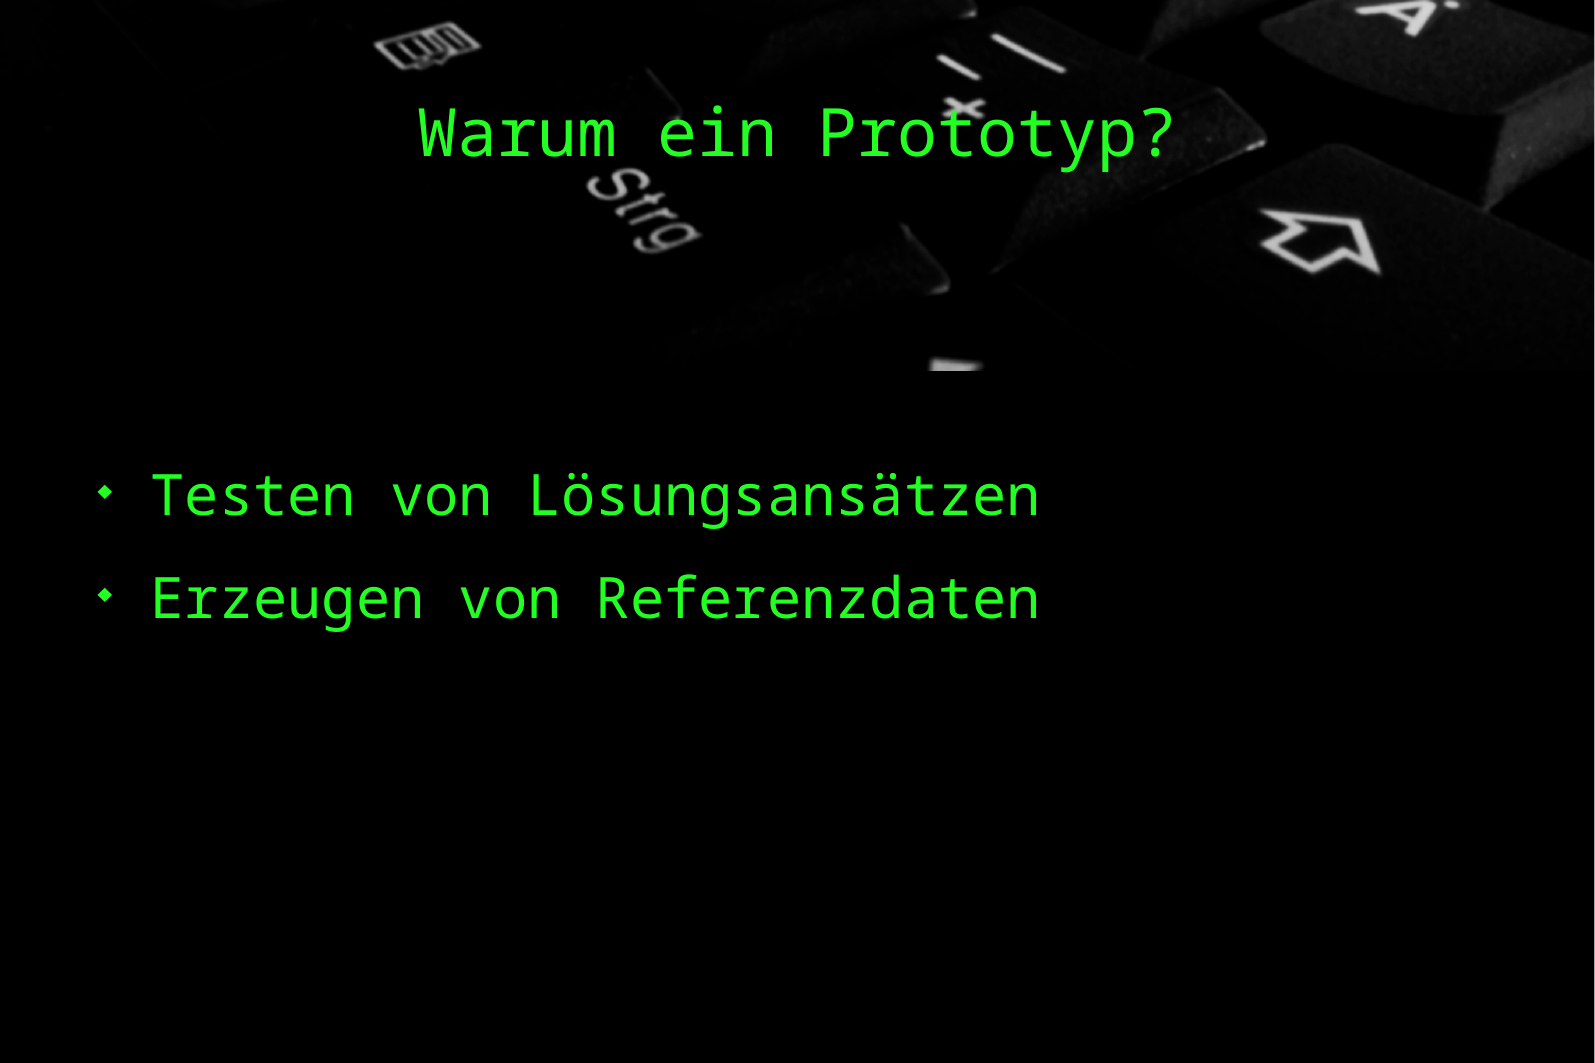

# Warum ein Prototyp?
Testen von Lösungsansätzen
Erzeugen von Referenzdaten